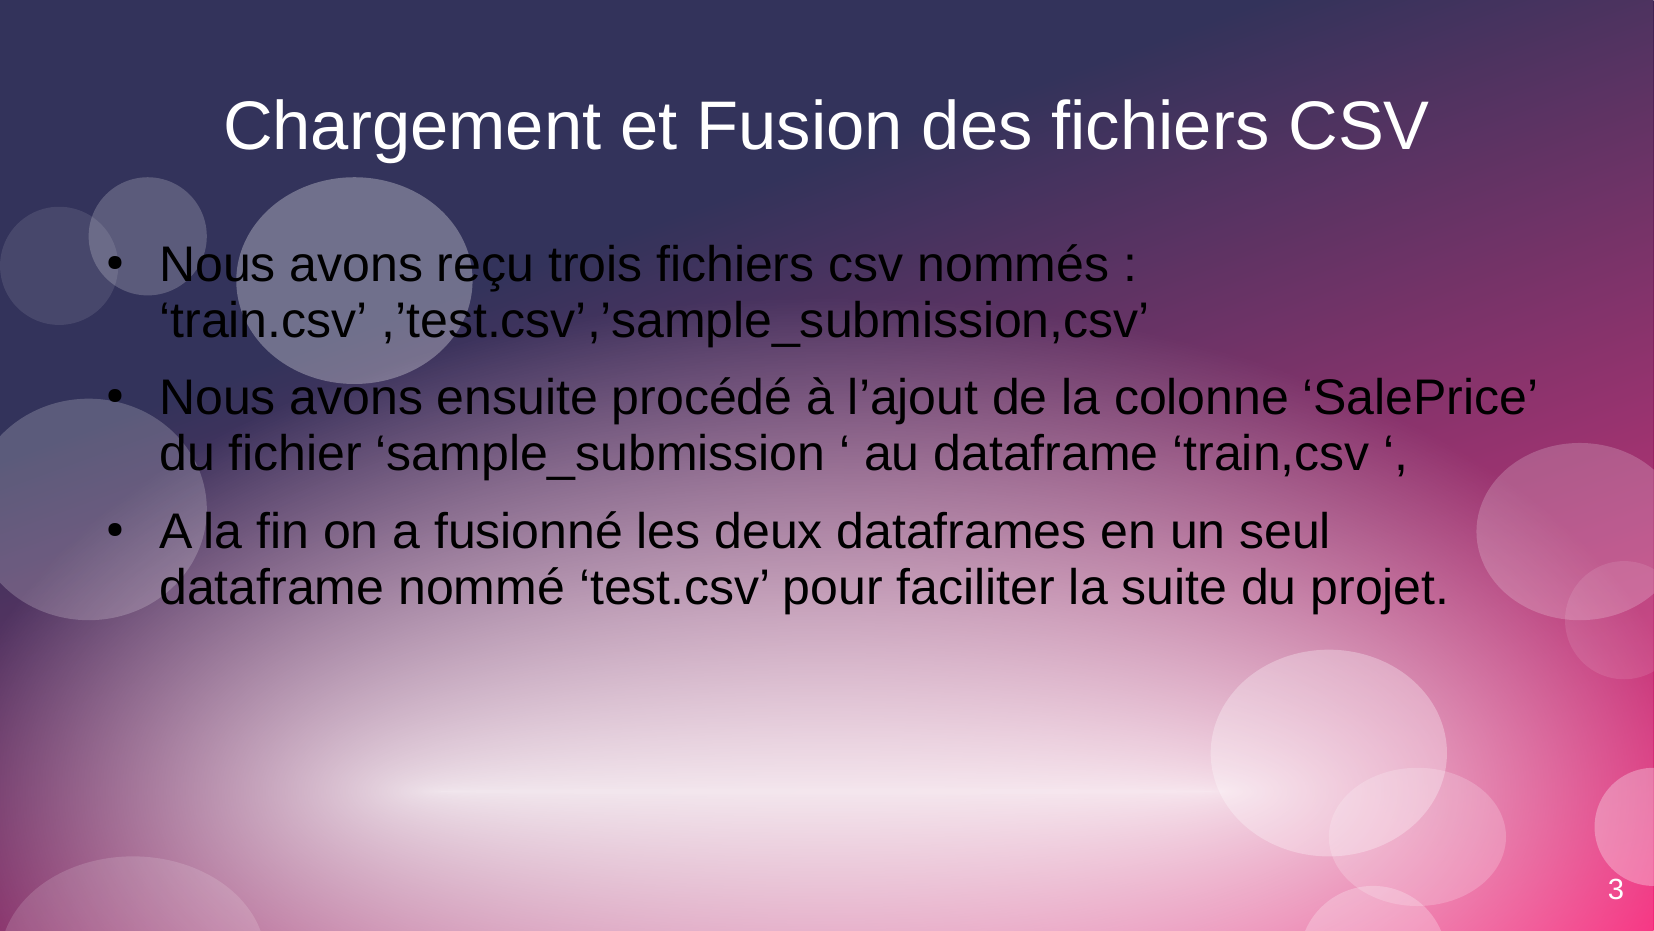

# Chargement et Fusion des fichiers CSV
Nous avons reçu trois fichiers csv nommés : ‘train.csv’ ,’test.csv’,’sample_submission,csv’
Nous avons ensuite procédé à l’ajout de la colonne ‘SalePrice’ du fichier ‘sample_submission ‘ au dataframe ‘train,csv ‘,
A la fin on a fusionné les deux dataframes en un seul dataframe nommé ‘test.csv’ pour faciliter la suite du projet.